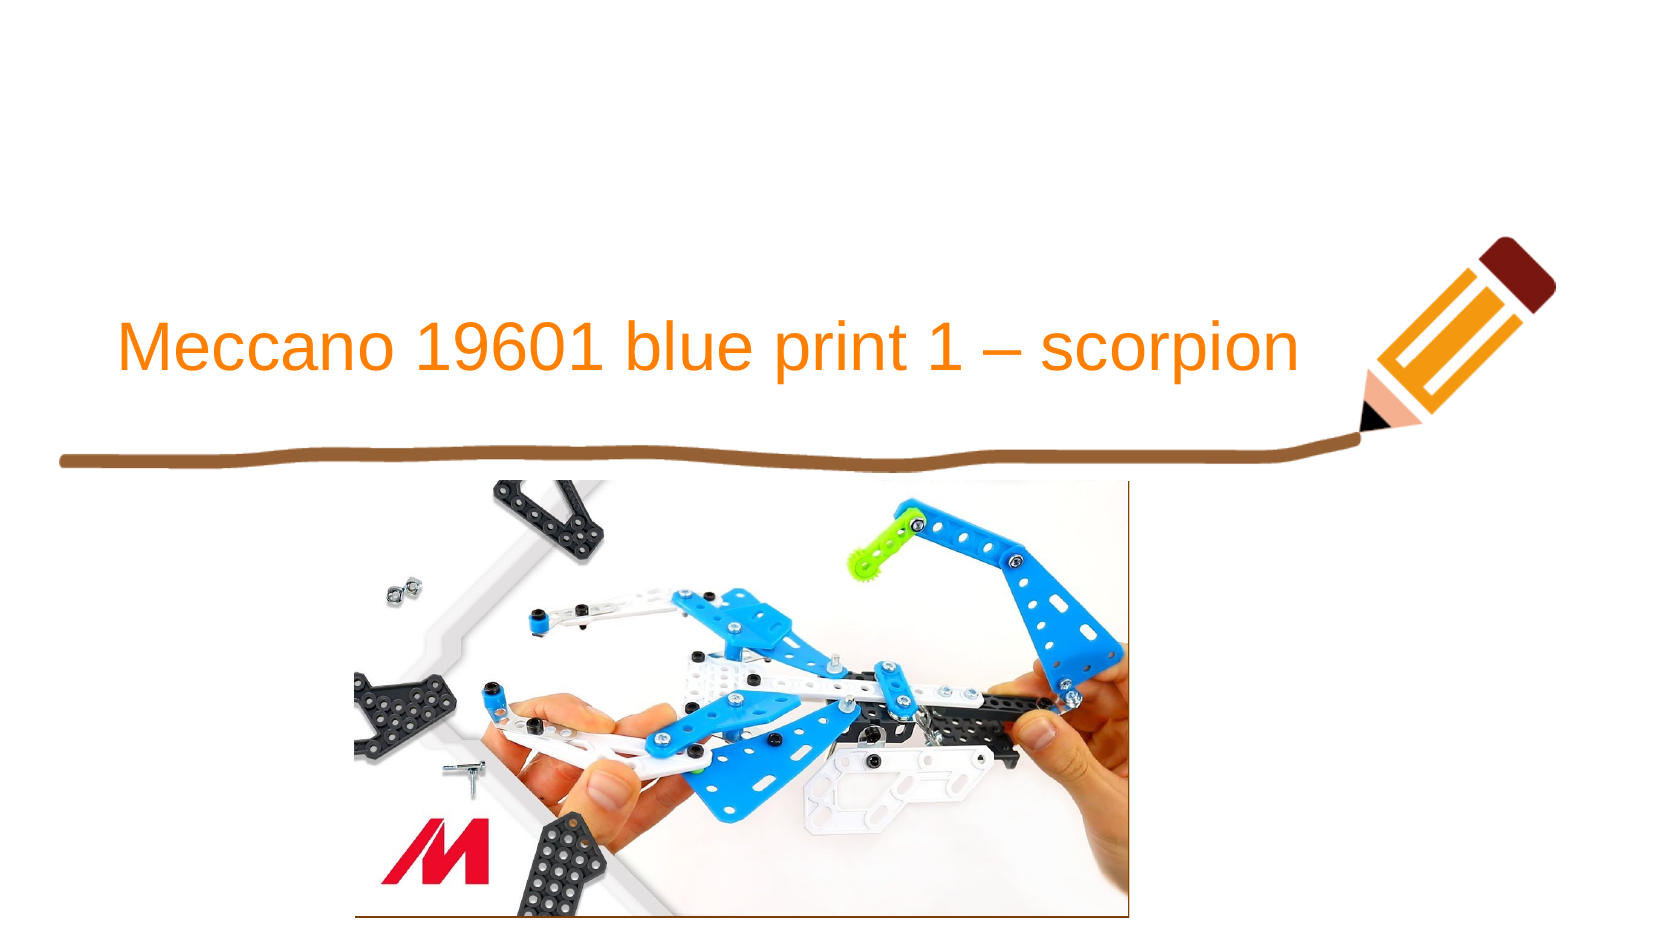

# Meccano 19601 blue print 1 – scorpion